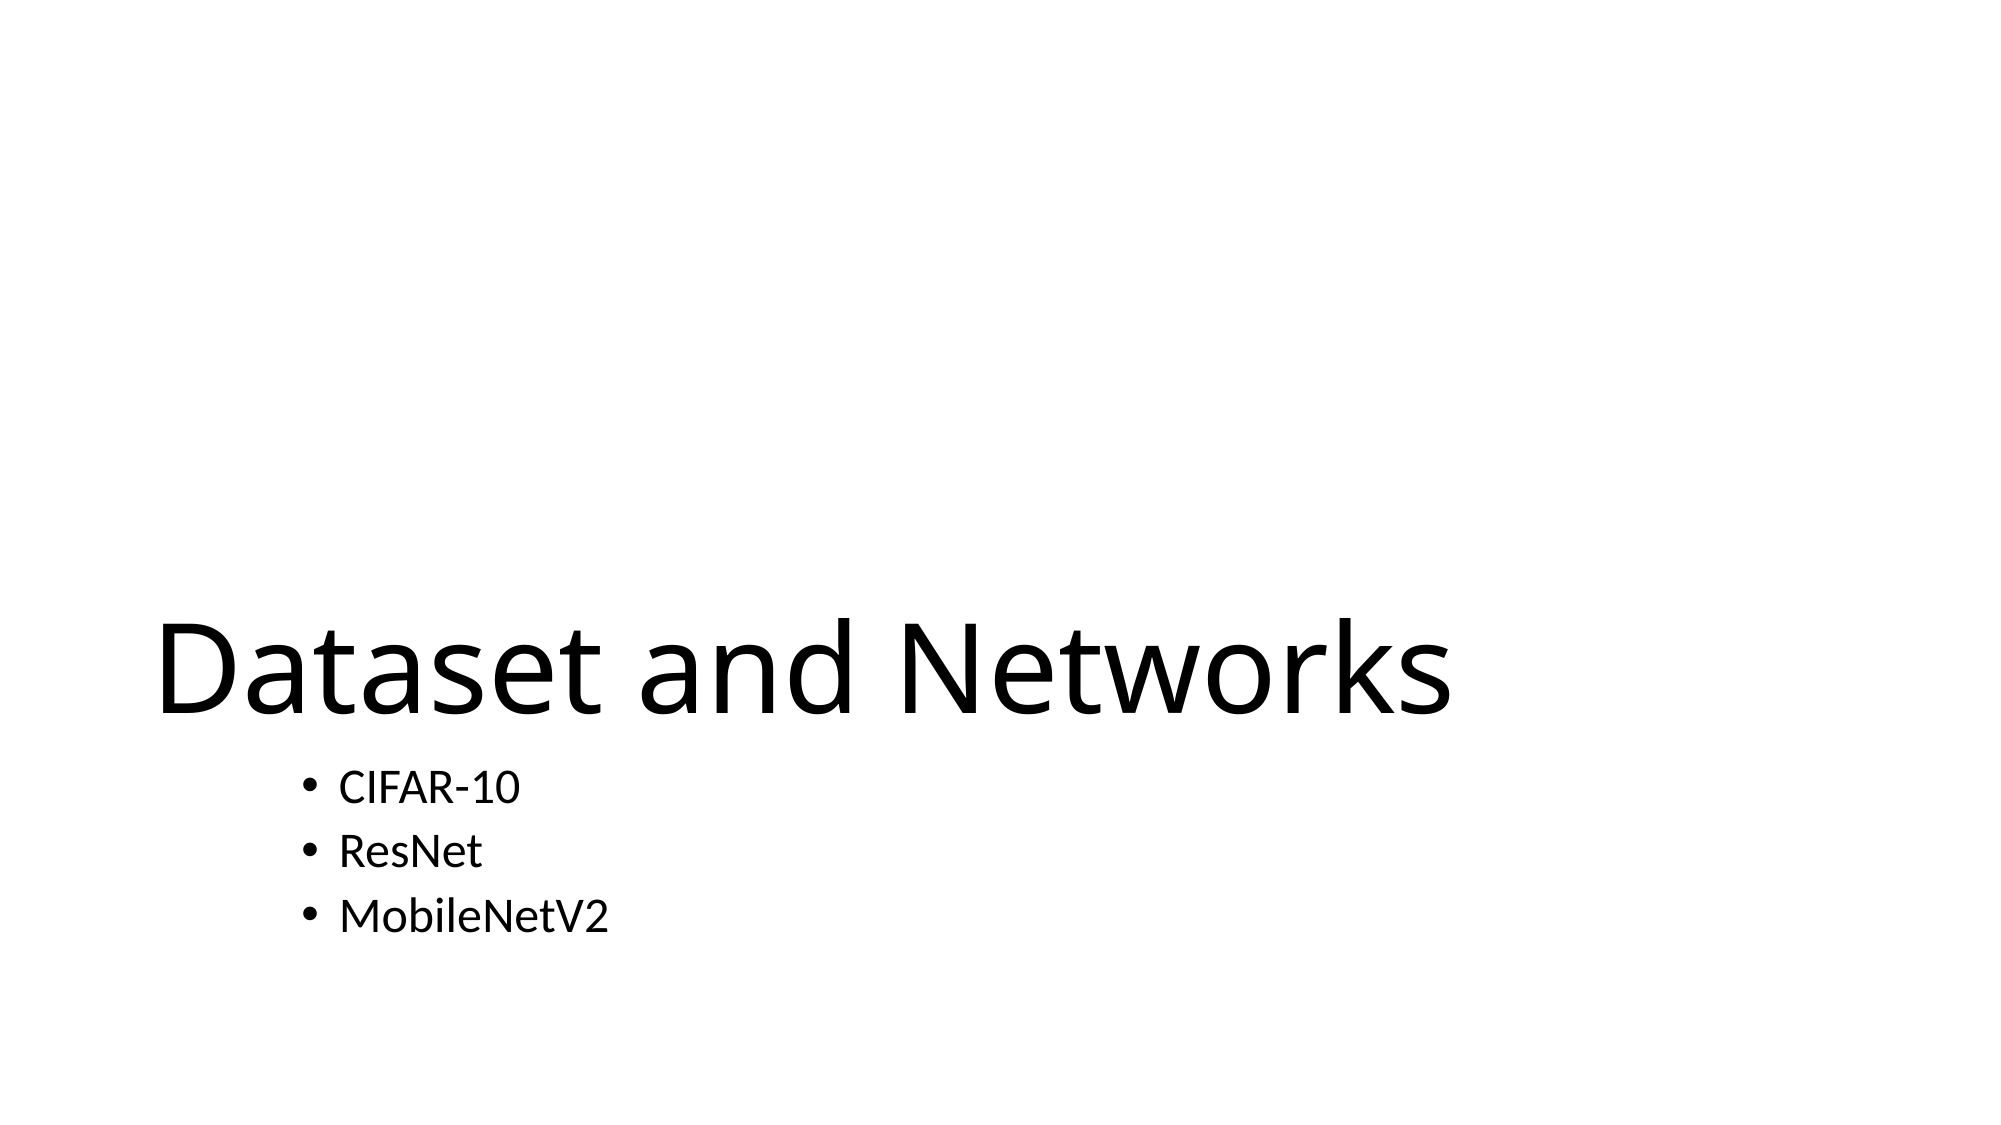

# Dataset and Networks
CIFAR-10
ResNet
MobileNetV2